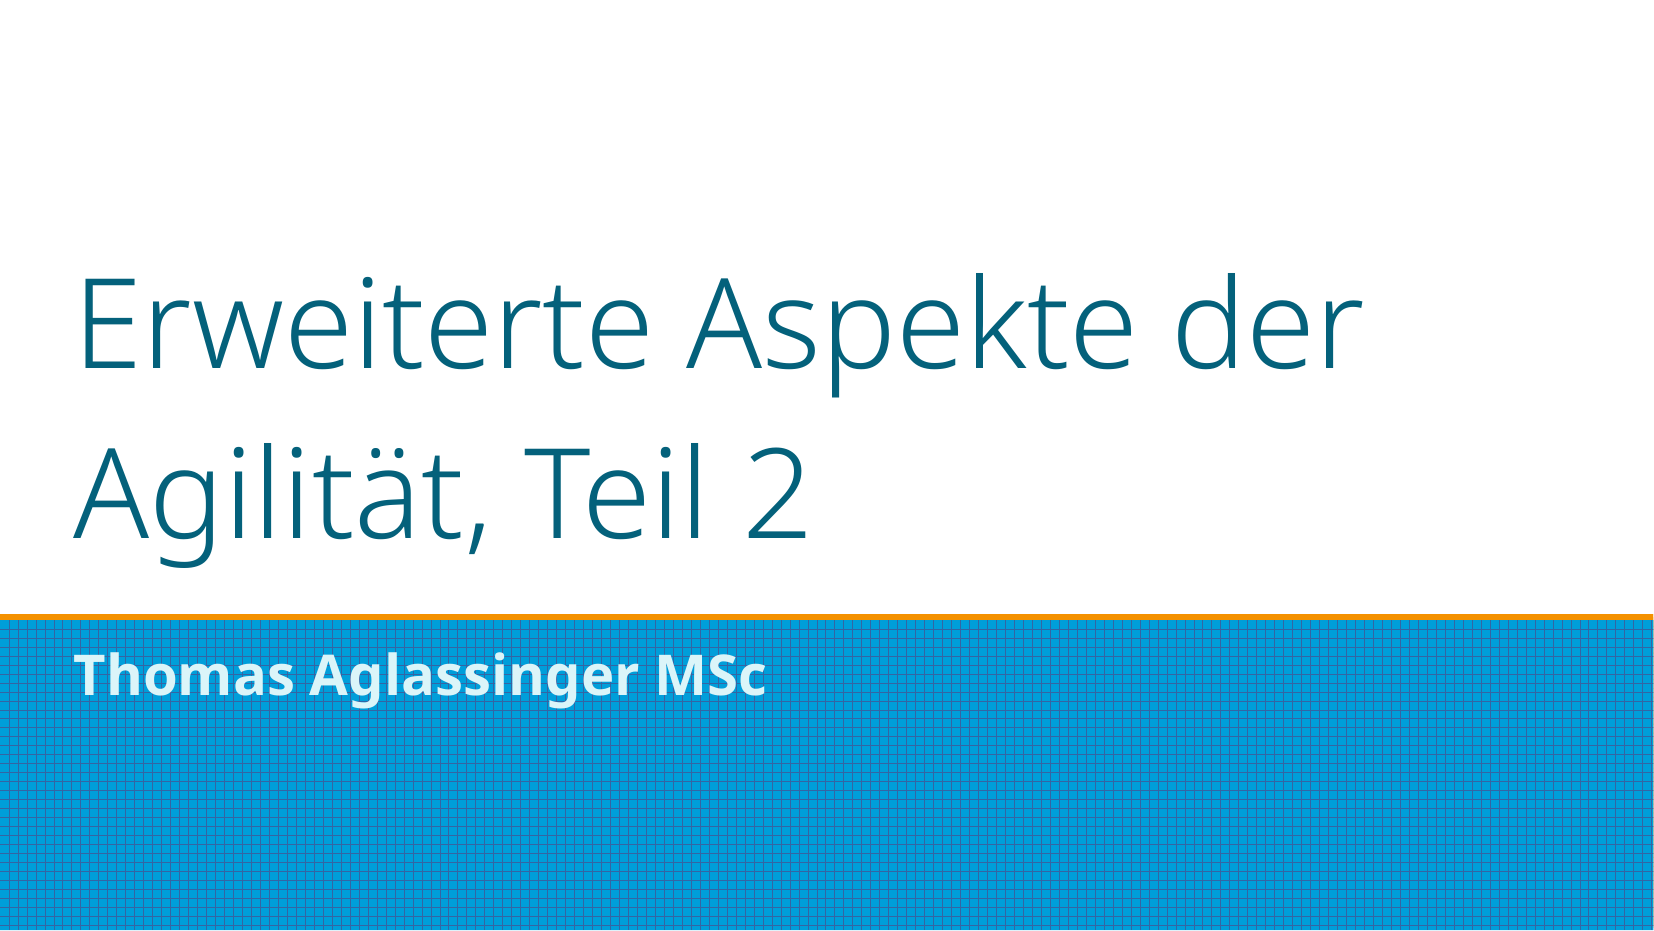

# Erweiterte Aspekte der Agilität, Teil 2
Thomas Aglassinger MSc